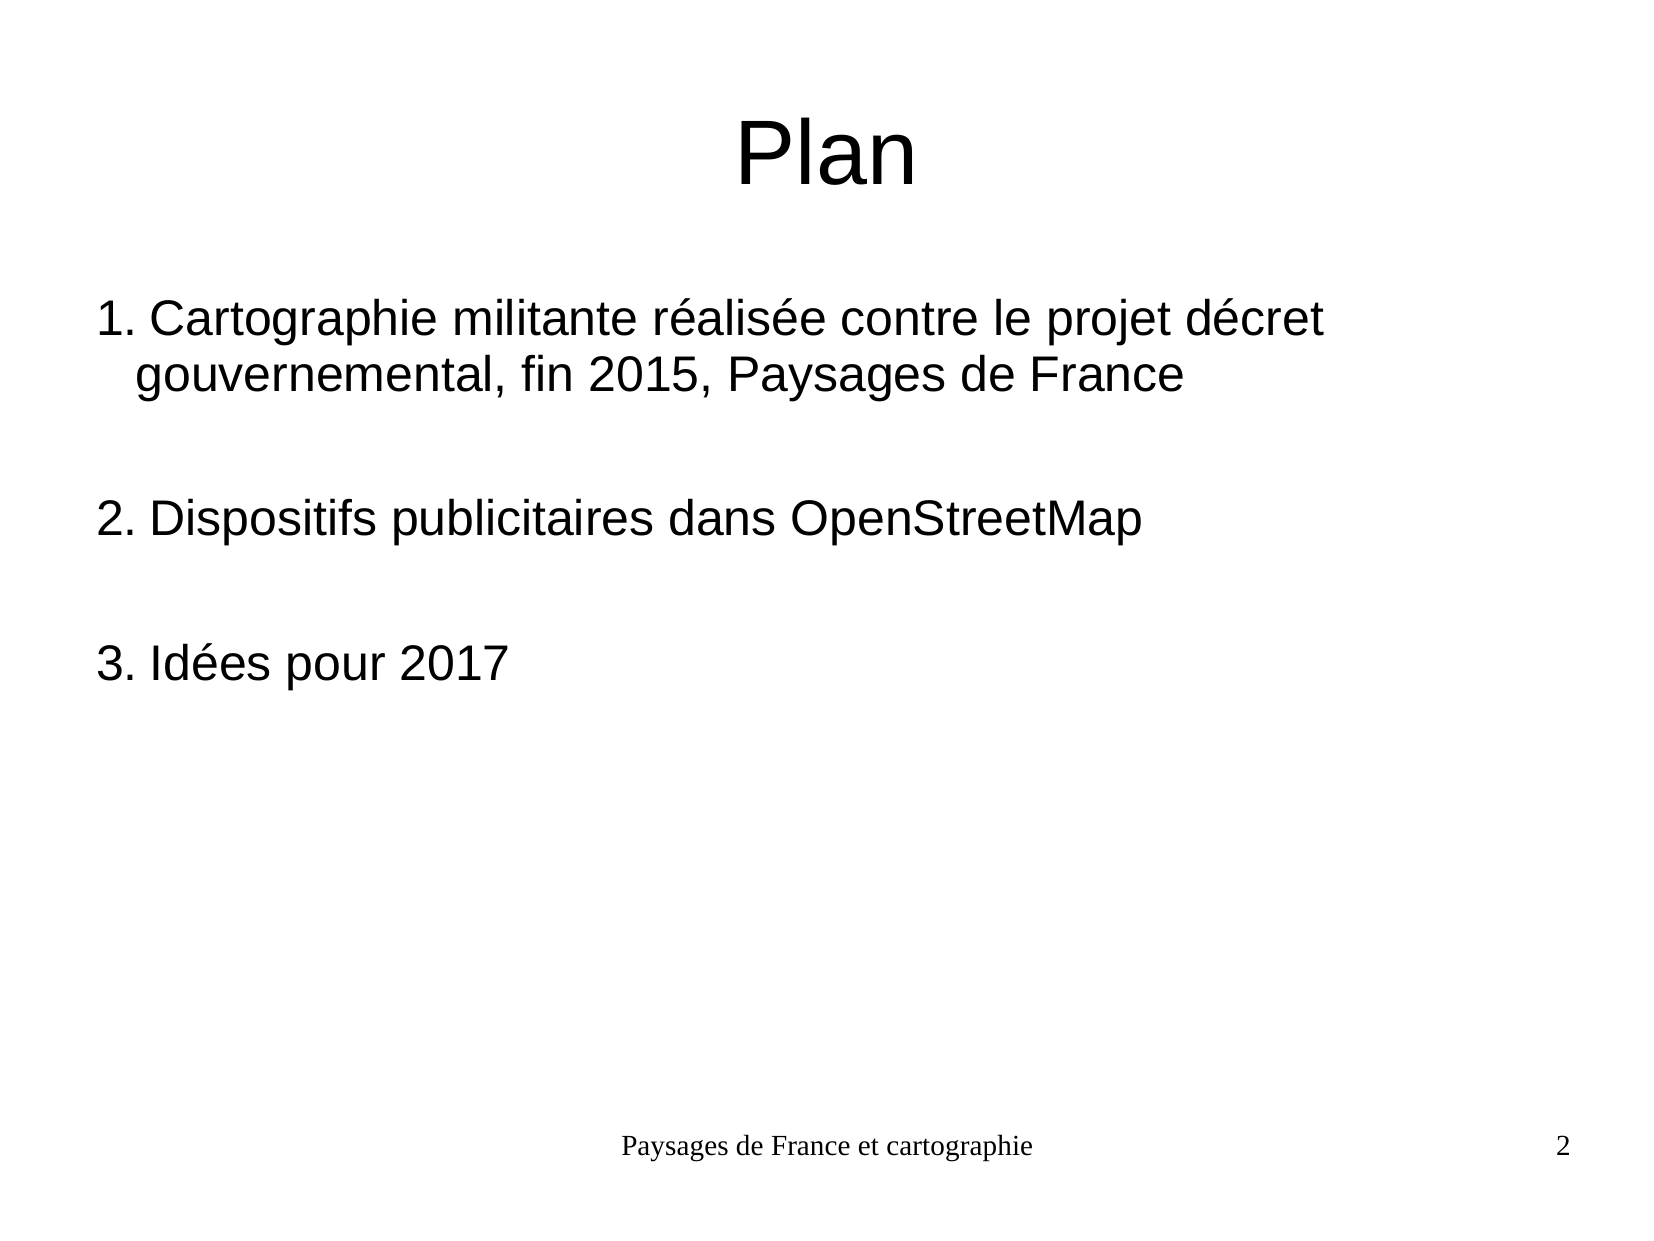

# Plan
 Cartographie militante réalisée contre le projet décret gouvernemental, fin 2015, Paysages de France
 Dispositifs publicitaires dans OpenStreetMap
 Idées pour 2017
Paysages de France et cartographie
2